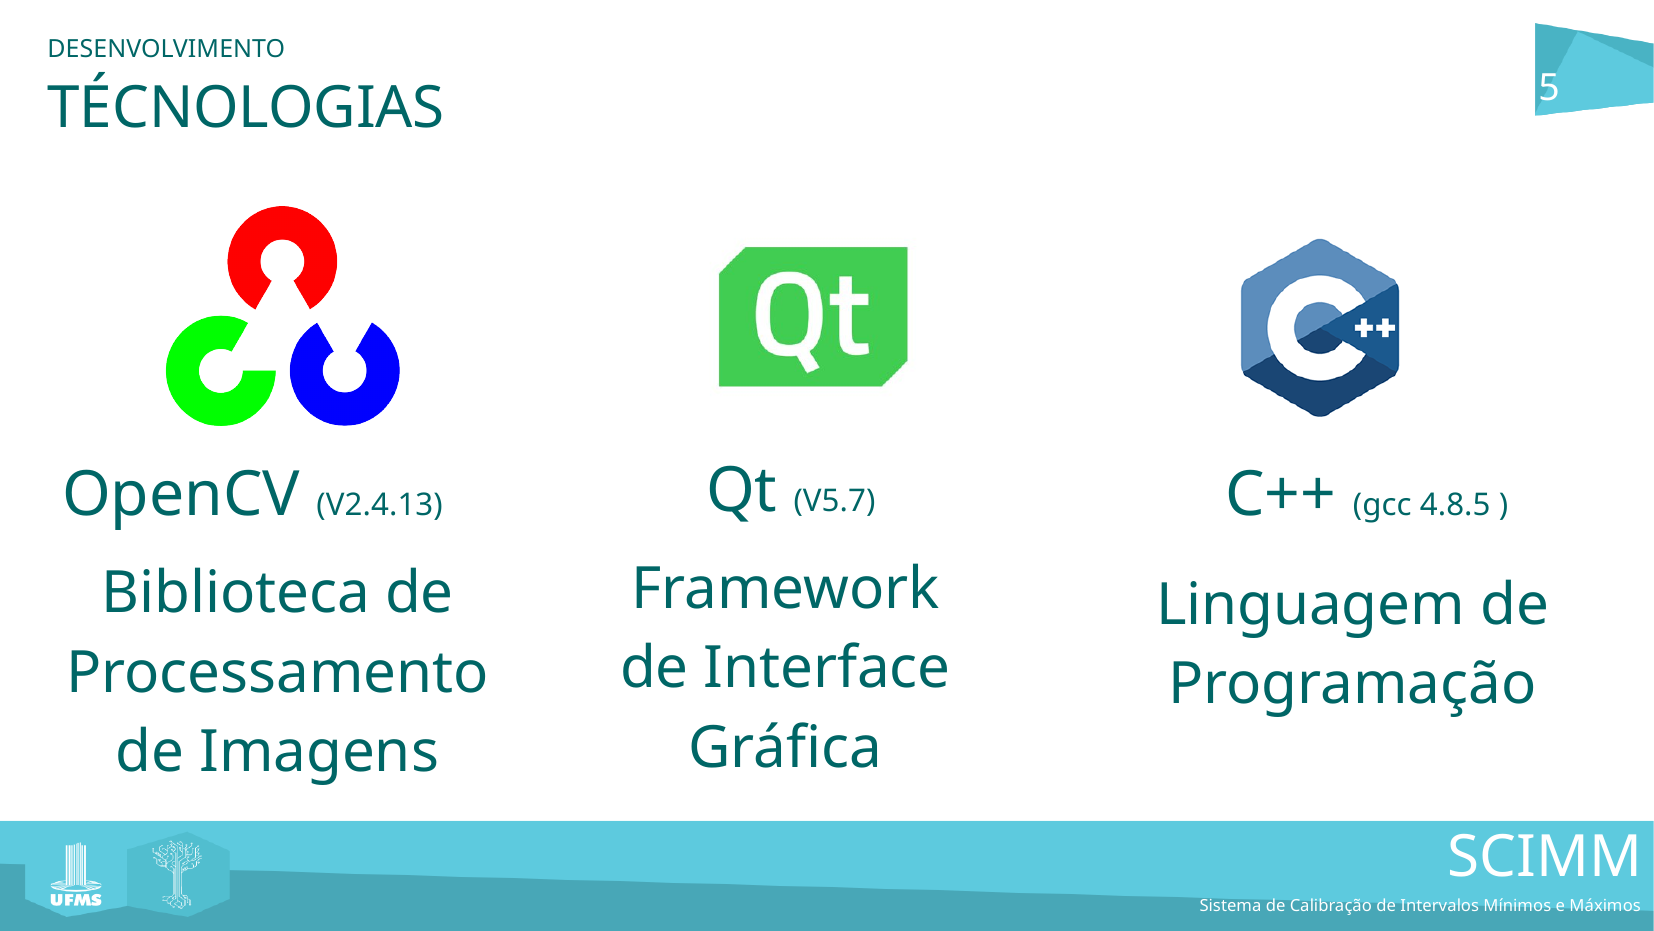

# Sistema de Calibração de Intervalos Mínimos e Máximos
DESENVOLVIMENTO
TÉCNOLOGIAS
Qt (V5.7)
OpenCV (V2.4.13)
C++ (gcc 4.8.5 )
Framework de Interface Gráfica
Biblioteca de Processamento de Imagens
Linguagem de Programação
SCIMM
Sistema de Calibração de Intervalos Mínimos e Máximos